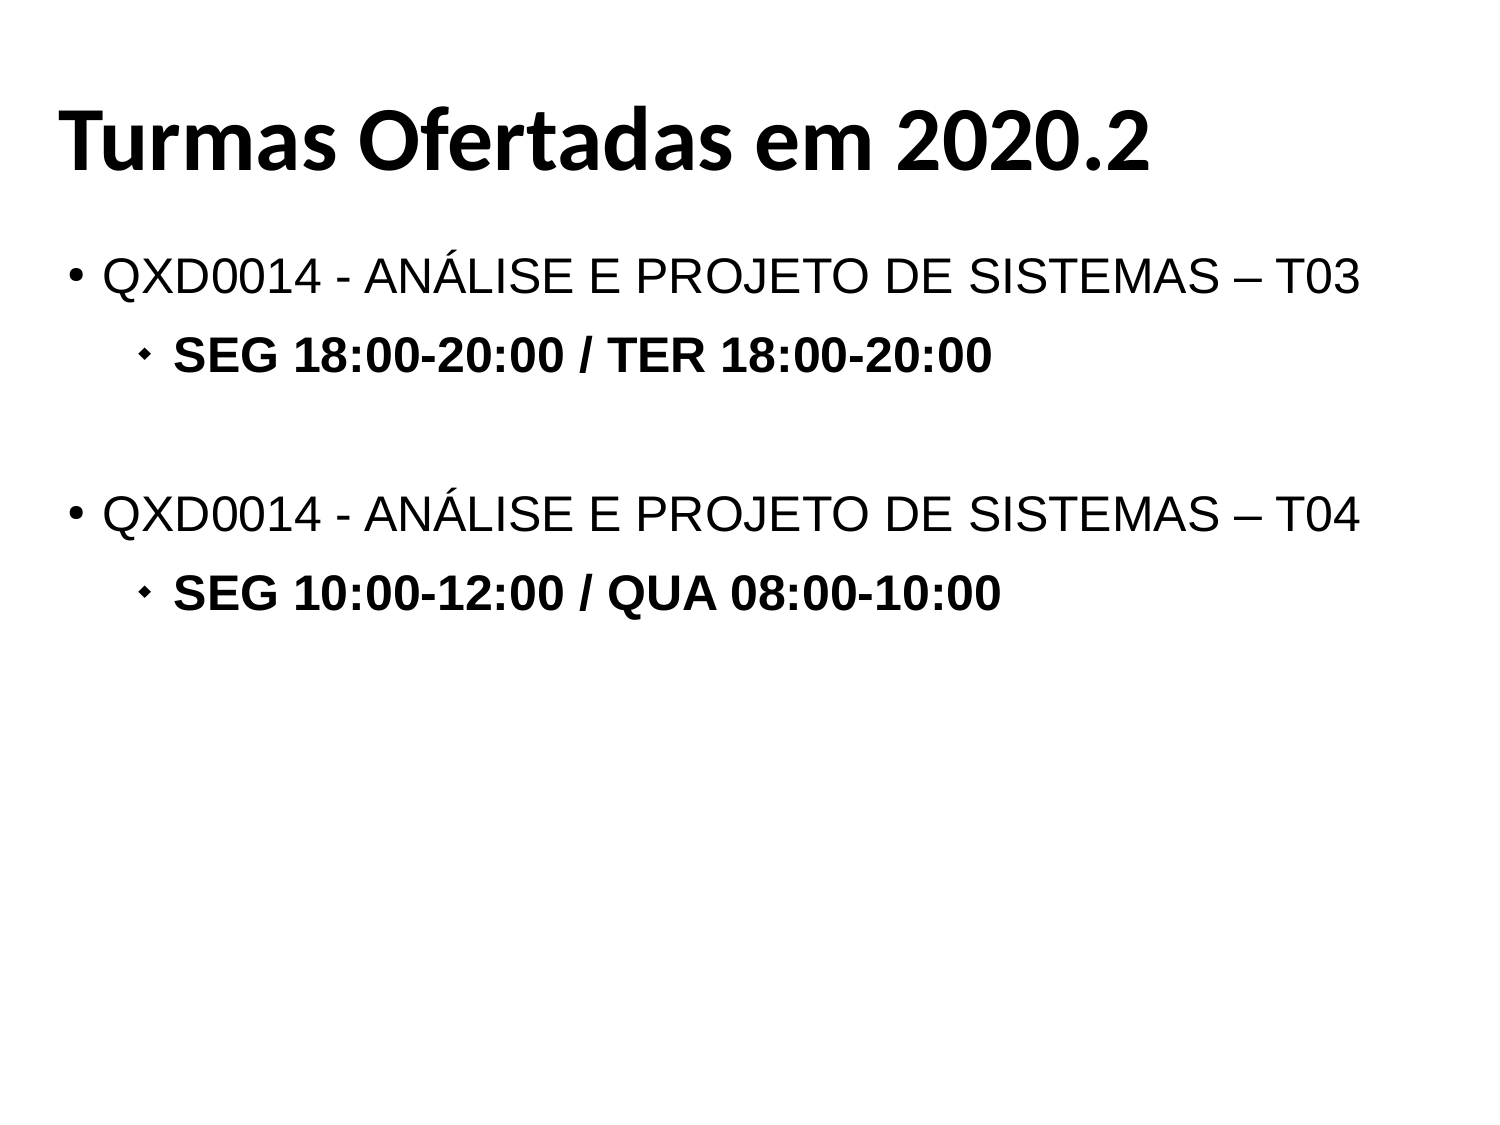

# Turmas Ofertadas em 2020.2
QXD0014 - ANÁLISE E PROJETO DE SISTEMAS – T03
SEG 18:00-20:00 / TER 18:00-20:00
QXD0014 - ANÁLISE E PROJETO DE SISTEMAS – T04
SEG 10:00-12:00 / QUA 08:00-10:00